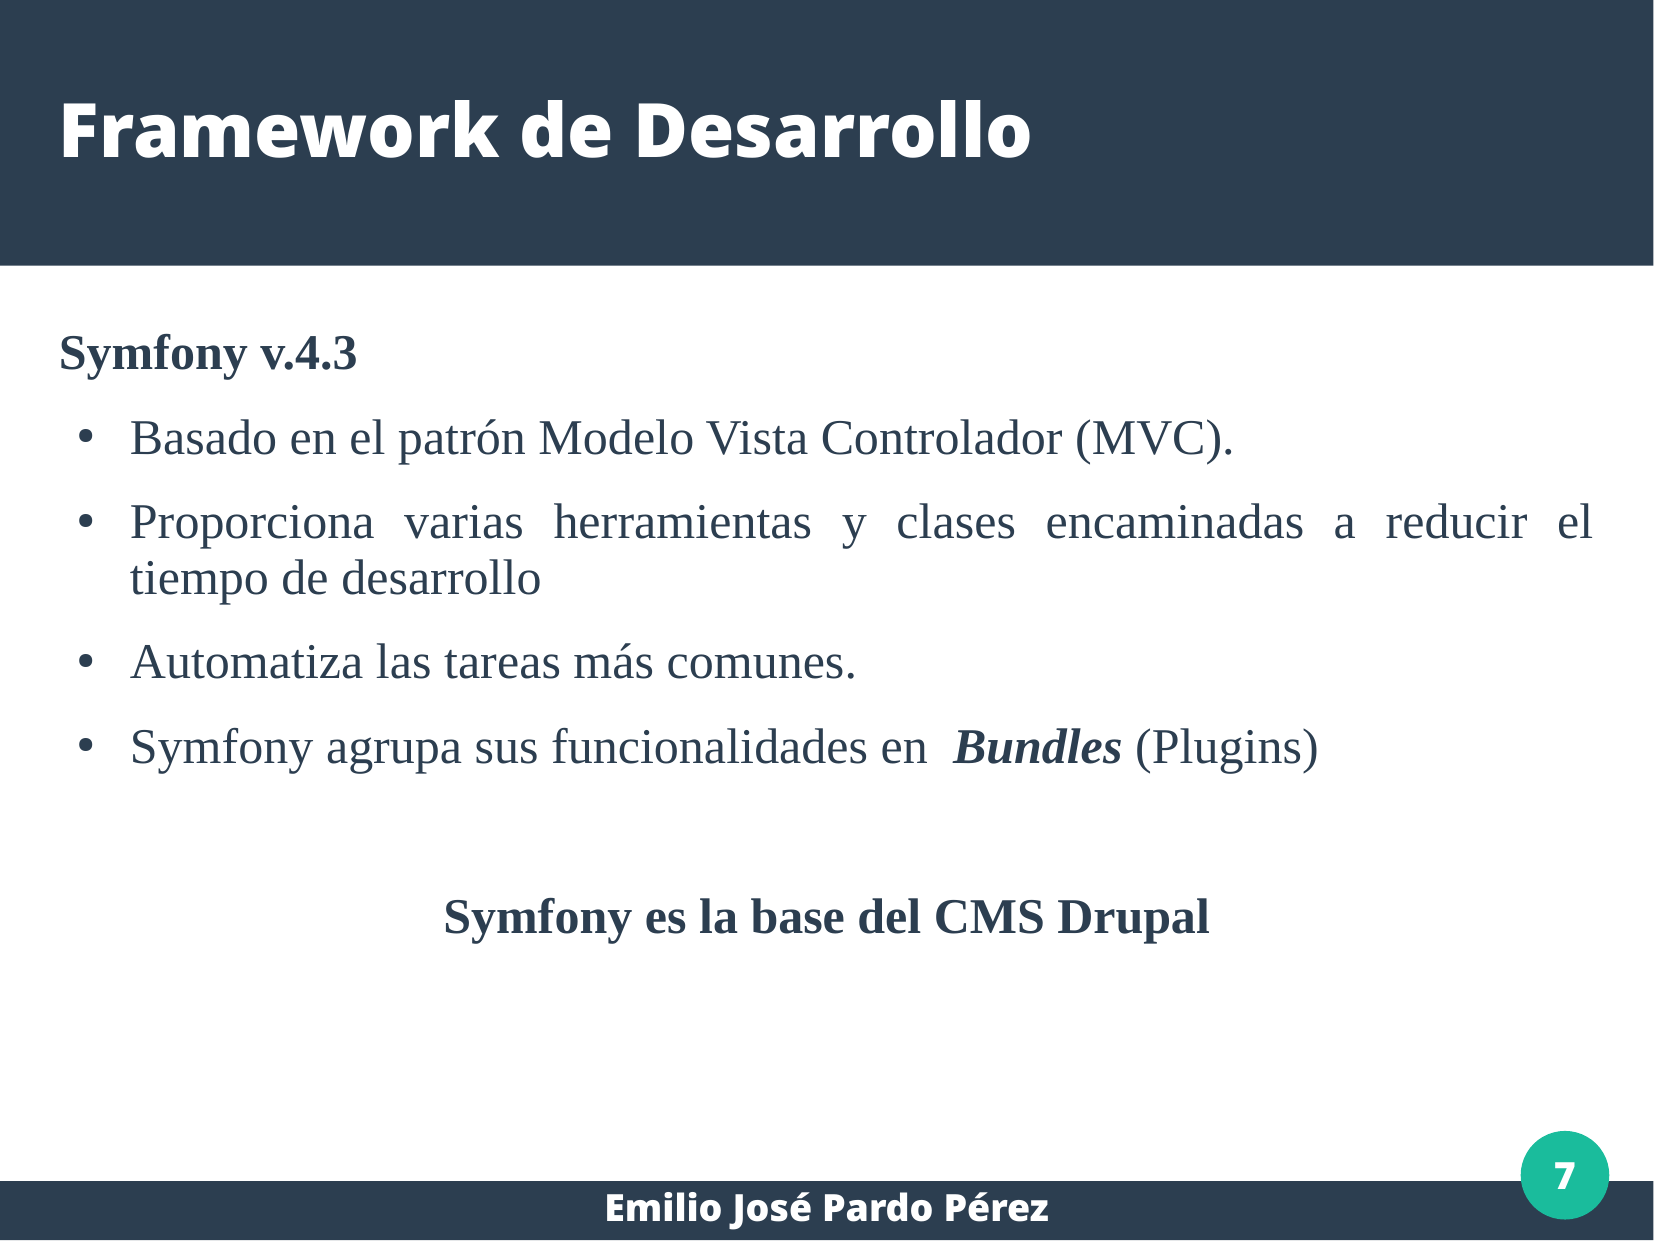

# Framework de Desarrollo
Symfony v.4.3
Basado en el patrón Modelo Vista Controlador (MVC).
Proporciona varias herramientas y clases encaminadas a reducir el tiempo de desarrollo
Automatiza las tareas más comunes.
Symfony agrupa sus funcionalidades en Bundles (Plugins)
Symfony es la base del CMS Drupal
7
Emilio José Pardo Pérez